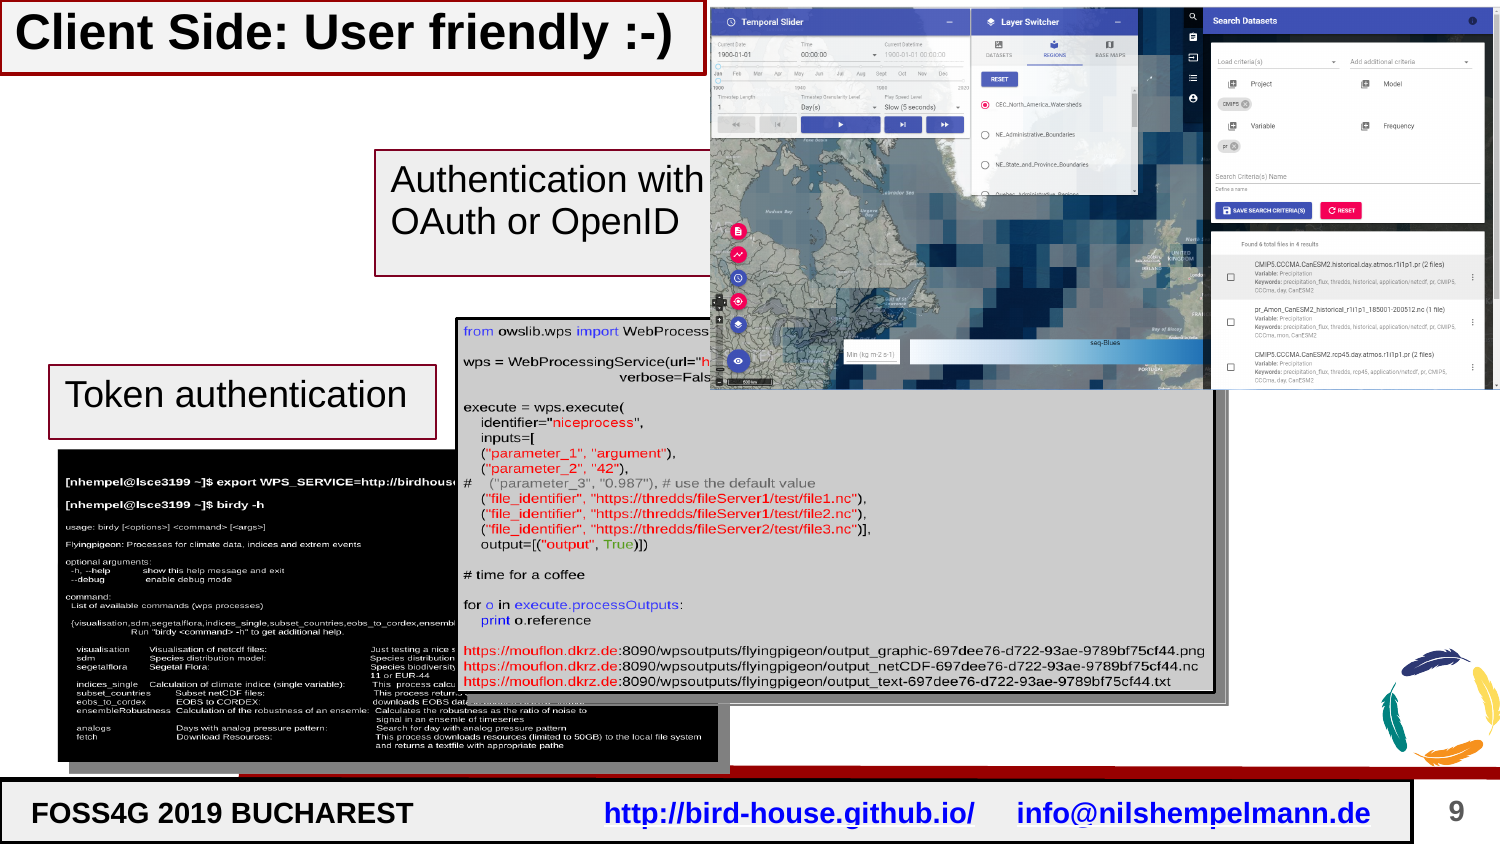

Client Side: User friendly :-)
Authentication with
OAuth or OpenID
Token authentication